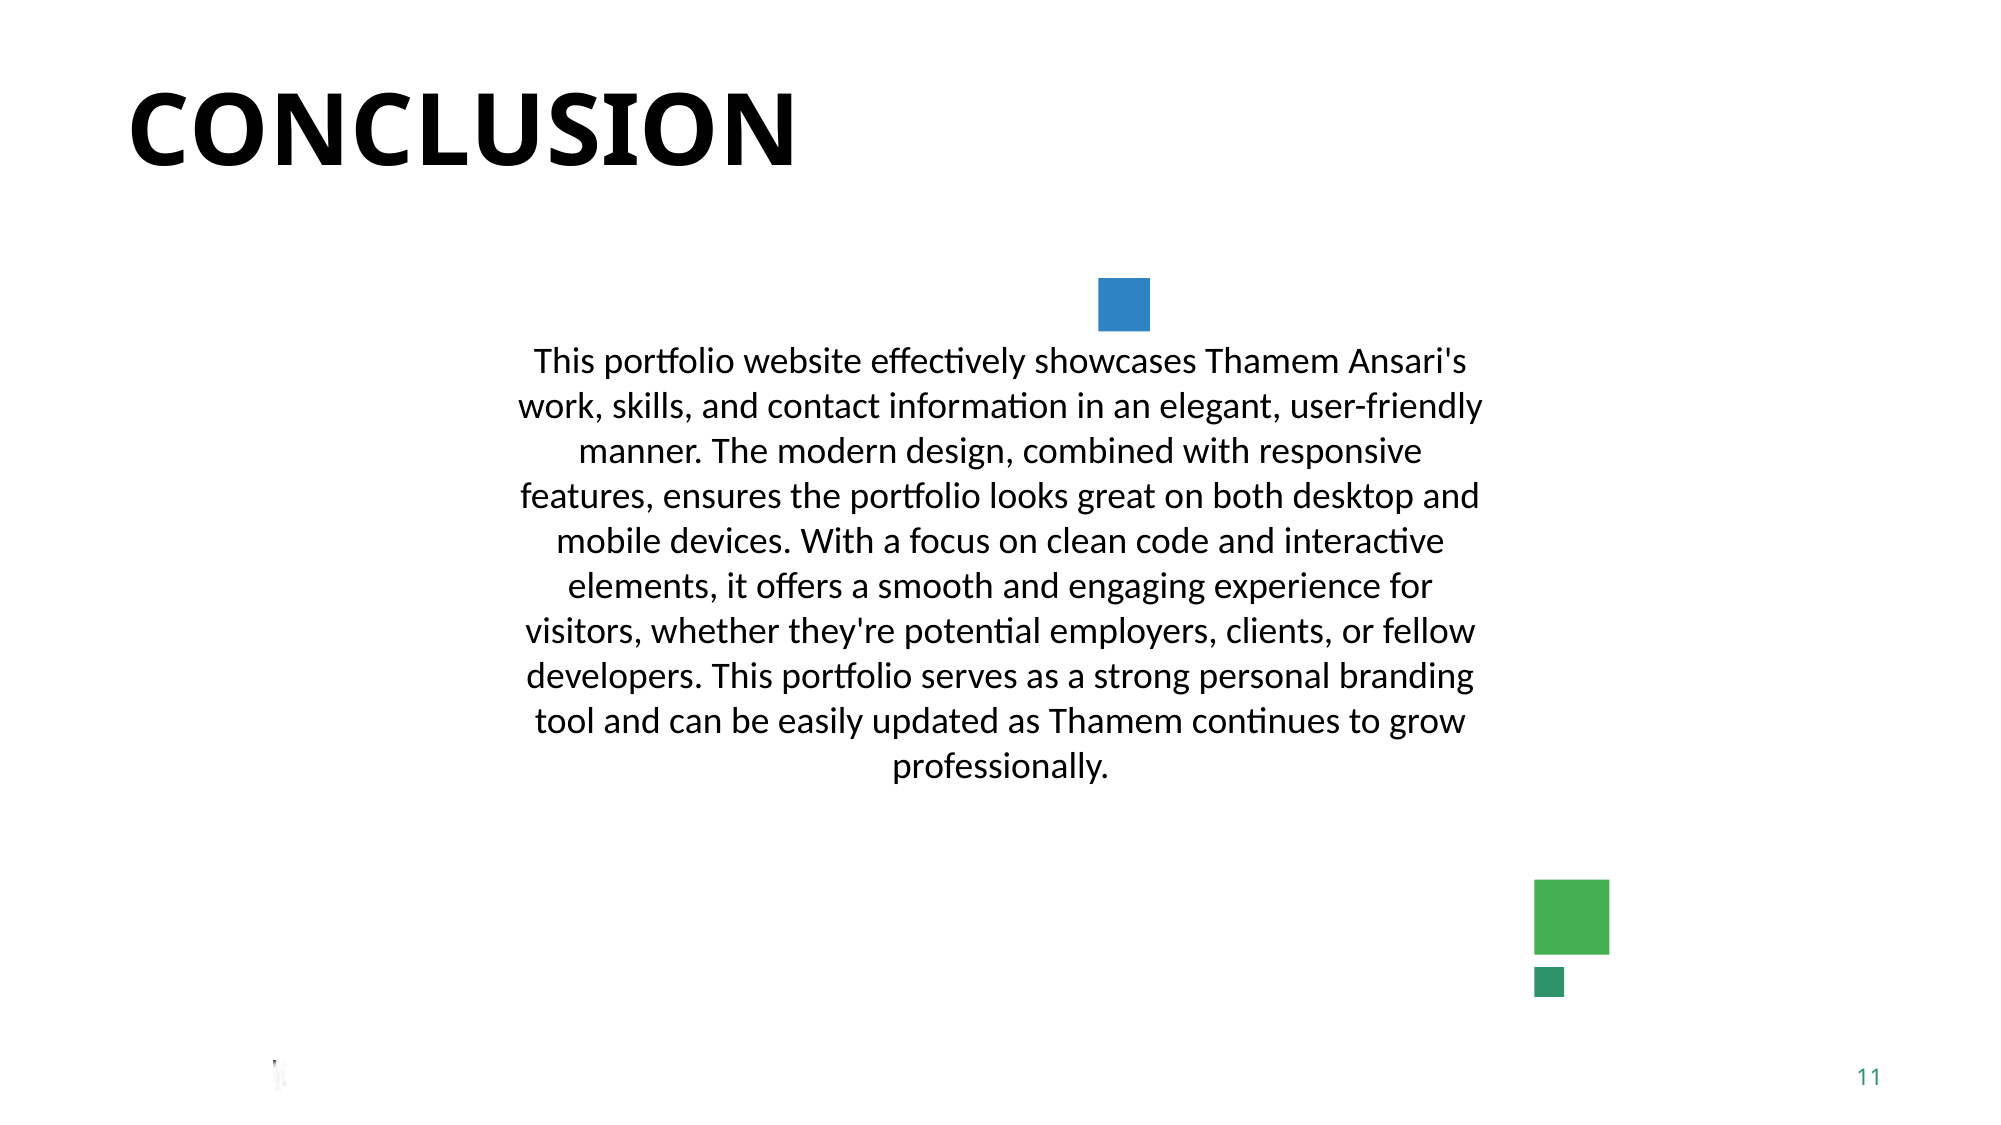

# CONCLUSION
This portfolio website effectively showcases Thamem Ansari's work, skills, and contact information in an elegant, user-friendly manner. The modern design, combined with responsive features, ensures the portfolio looks great on both desktop and mobile devices. With a focus on clean code and interactive elements, it offers a smooth and engaging experience for visitors, whether they're potential employers, clients, or fellow developers. This portfolio serves as a strong personal branding tool and can be easily updated as Thamem continues to grow professionally.